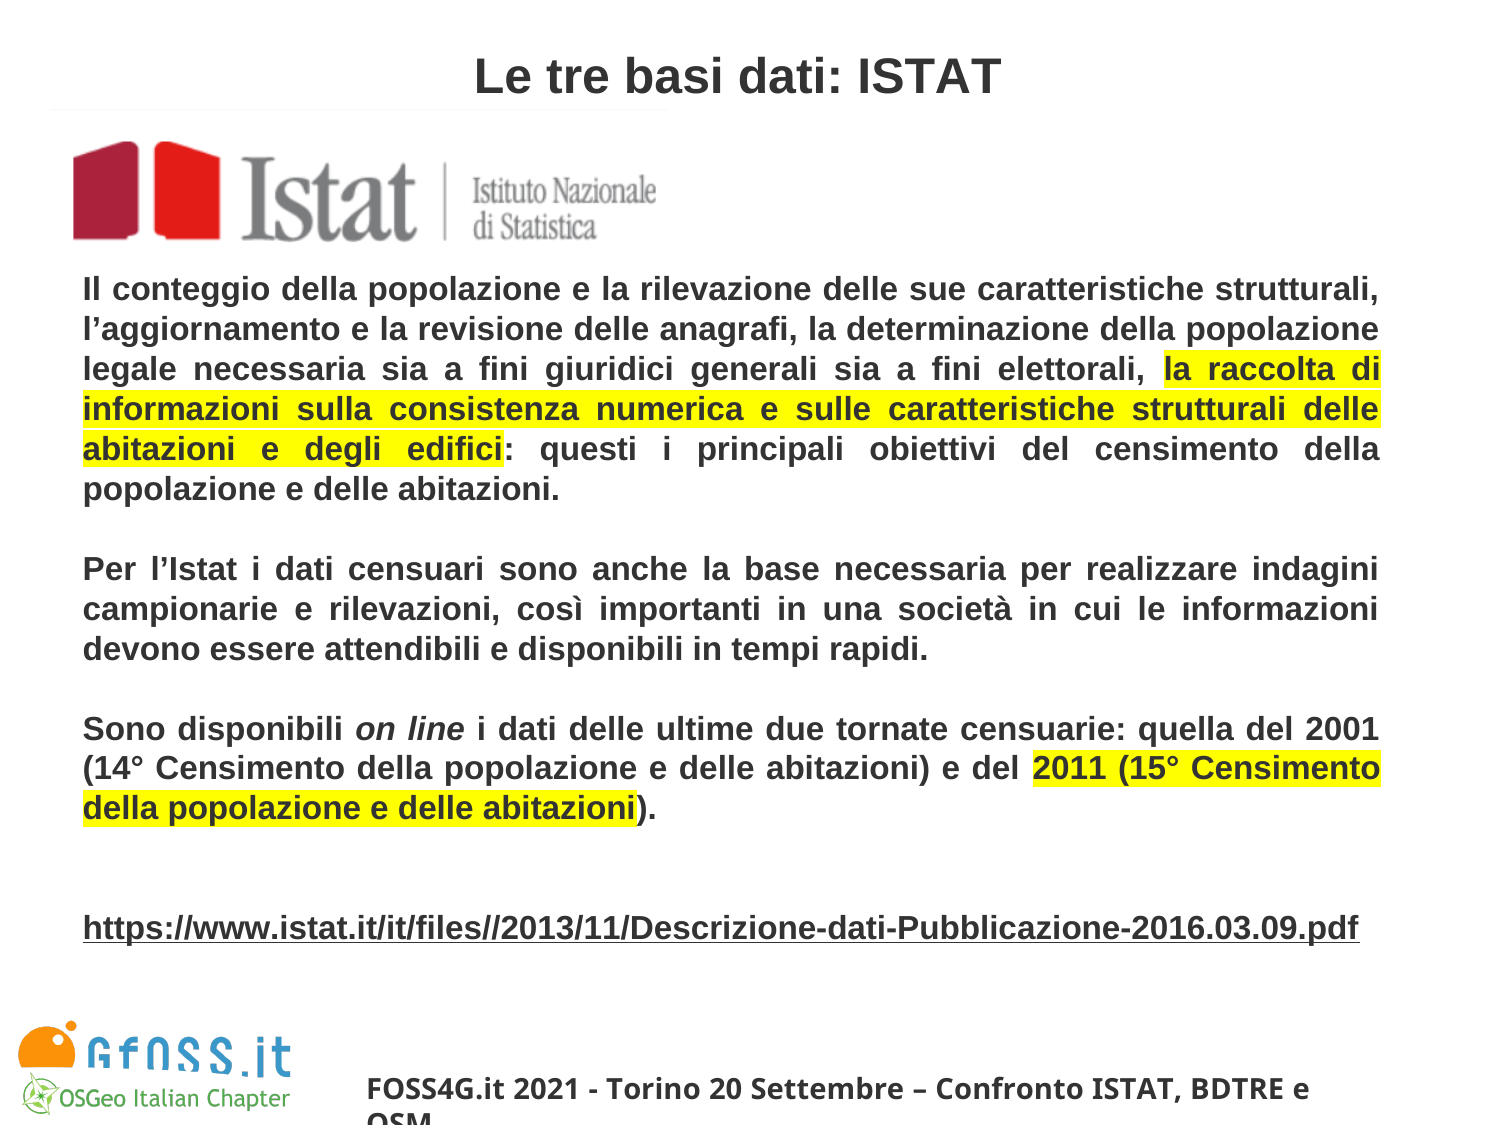

Le tre basi dati: ISTAT
Il conteggio della popolazione e la rilevazione delle sue caratteristiche strutturali, l’aggiornamento e la revisione delle anagrafi, la determinazione della popolazione legale necessaria sia a fini giuridici generali sia a fini elettorali, la raccolta di informazioni sulla consistenza numerica e sulle caratteristiche strutturali delle abitazioni e degli edifici: questi i principali obiettivi del censimento della popolazione e delle abitazioni.
Per l’Istat i dati censuari sono anche la base necessaria per realizzare indagini campionarie e rilevazioni, così importanti in una società in cui le informazioni devono essere attendibili e disponibili in tempi rapidi.
Sono disponibili on line i dati delle ultime due tornate censuarie: quella del 2001 (14° Censimento della popolazione e delle abitazioni) e del 2011 (15° Censimento della popolazione e delle abitazioni).
https://www.istat.it/it/files//2013/11/Descrizione-dati-Pubblicazione-2016.03.09.pdf